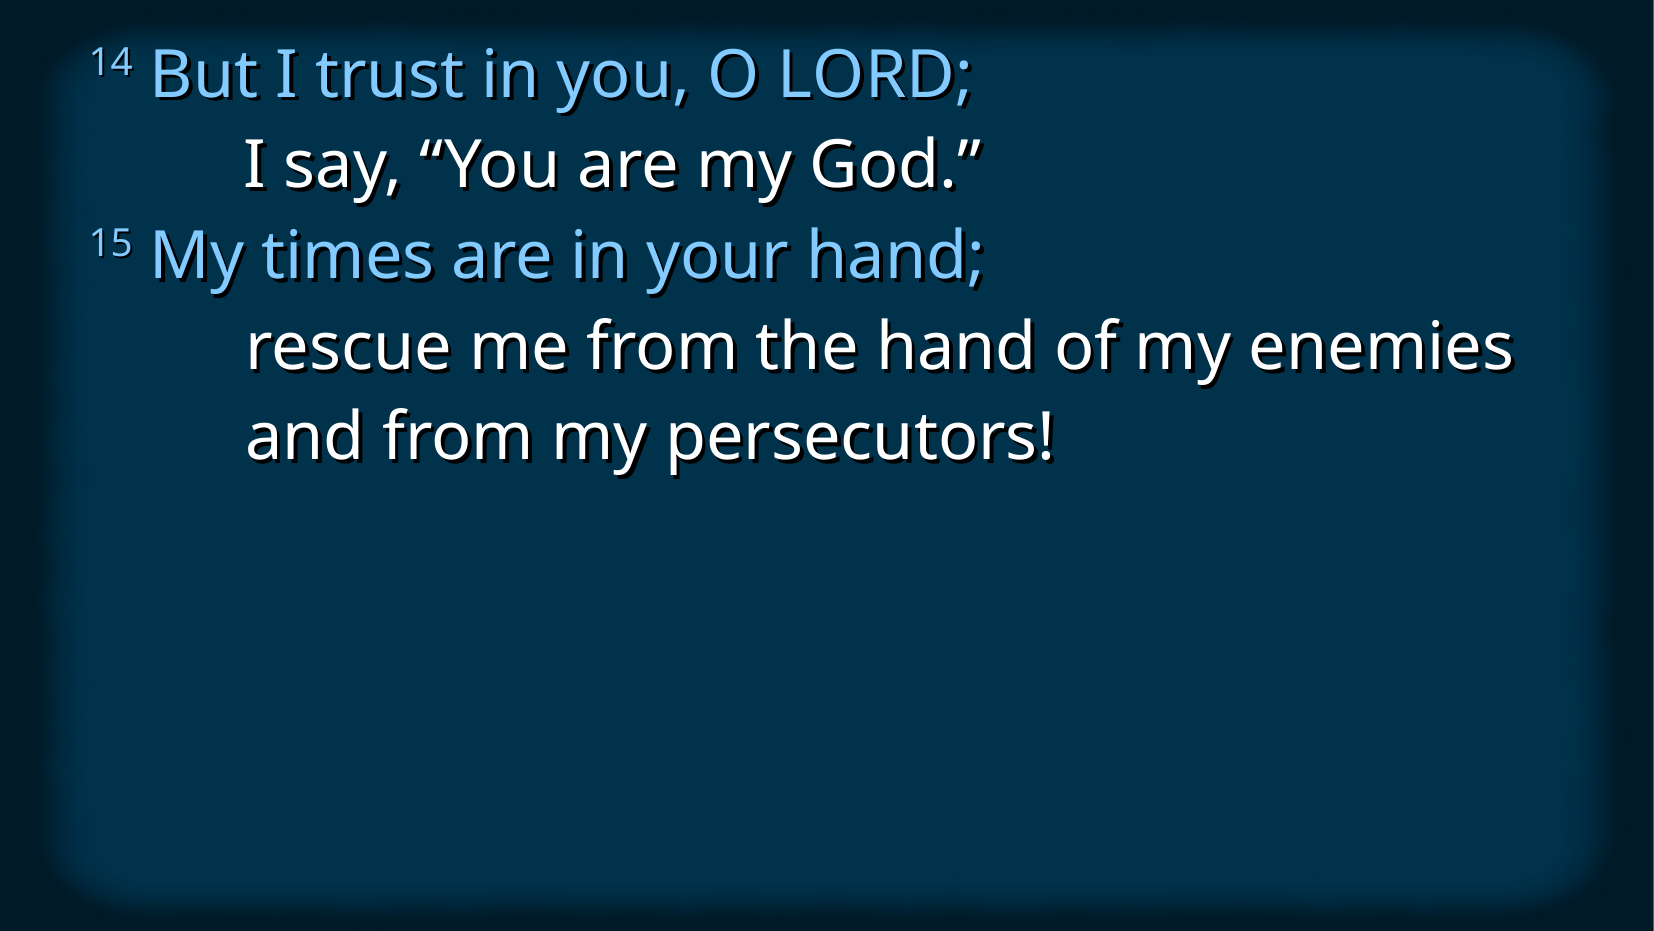

14 But I trust in you, O LORD;
 I say, “You are my God.”
15 My times are in your hand;
 rescue me from the hand of my enemies
 and from my persecutors!